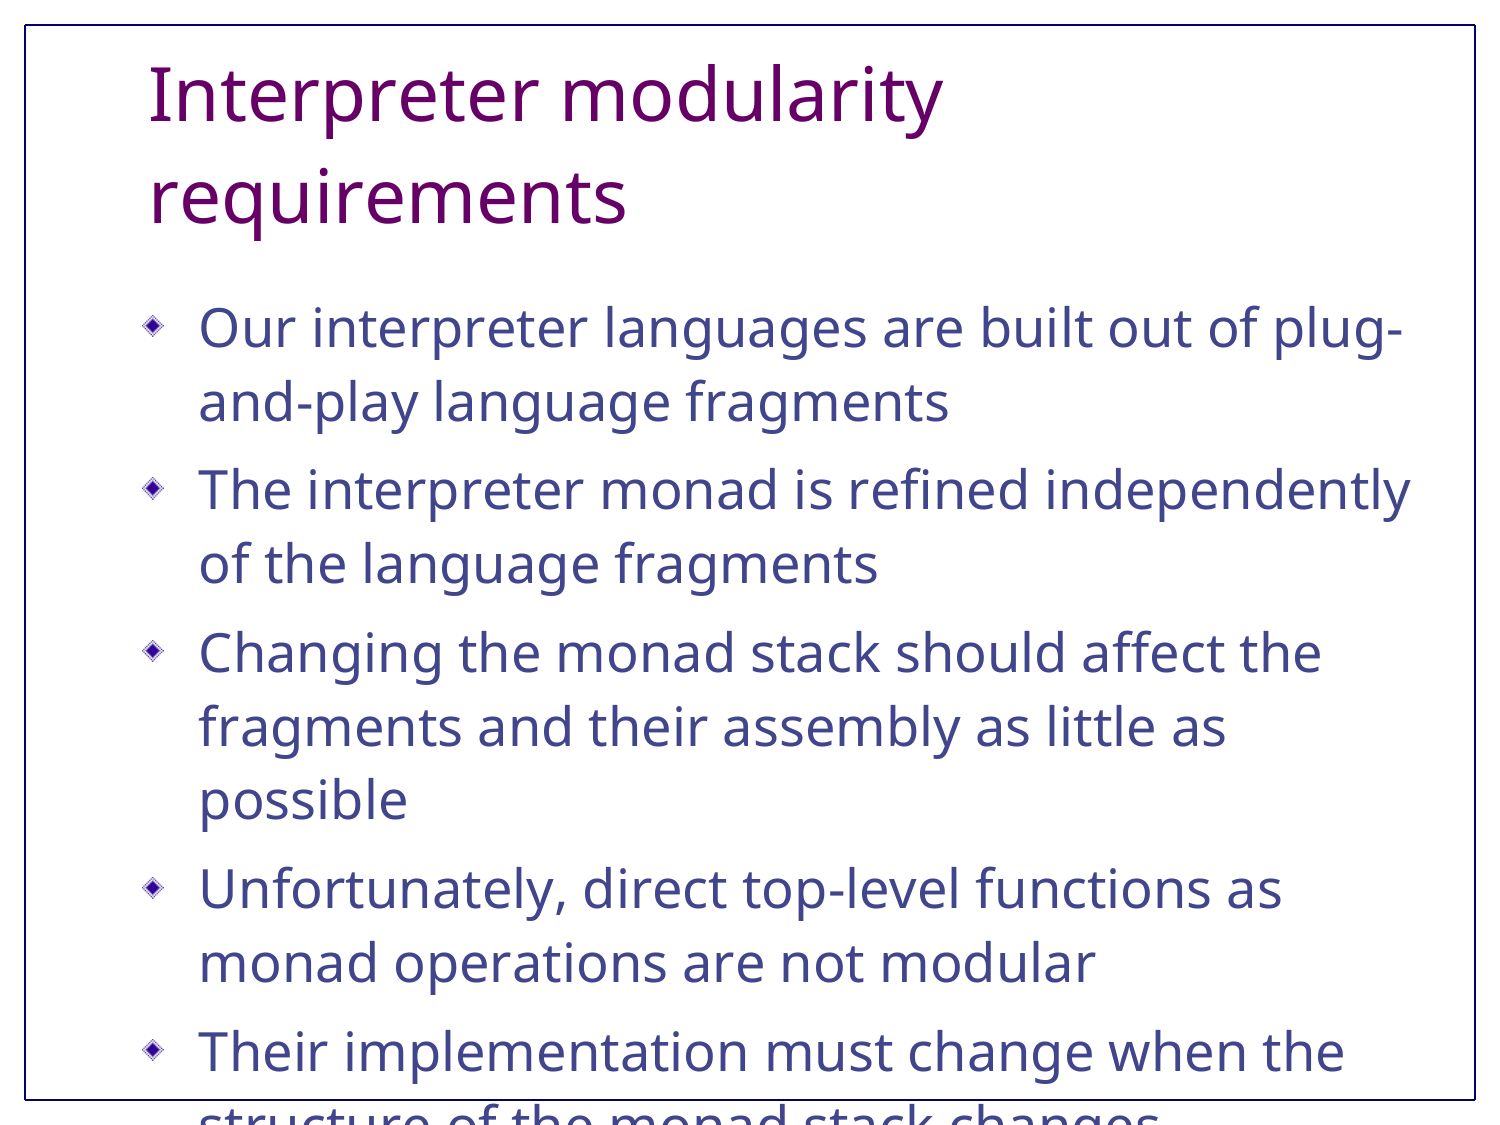

# Interpreter modularity requirements
Our interpreter languages are built out of plug-and-play language fragments
The interpreter monad is refined independently of the language fragments
Changing the monad stack should affect the fragments and their assembly as little as possible
Unfortunately, direct top-level functions as monad operations are not modular
Their implementation must change when the structure of the monad stack changes